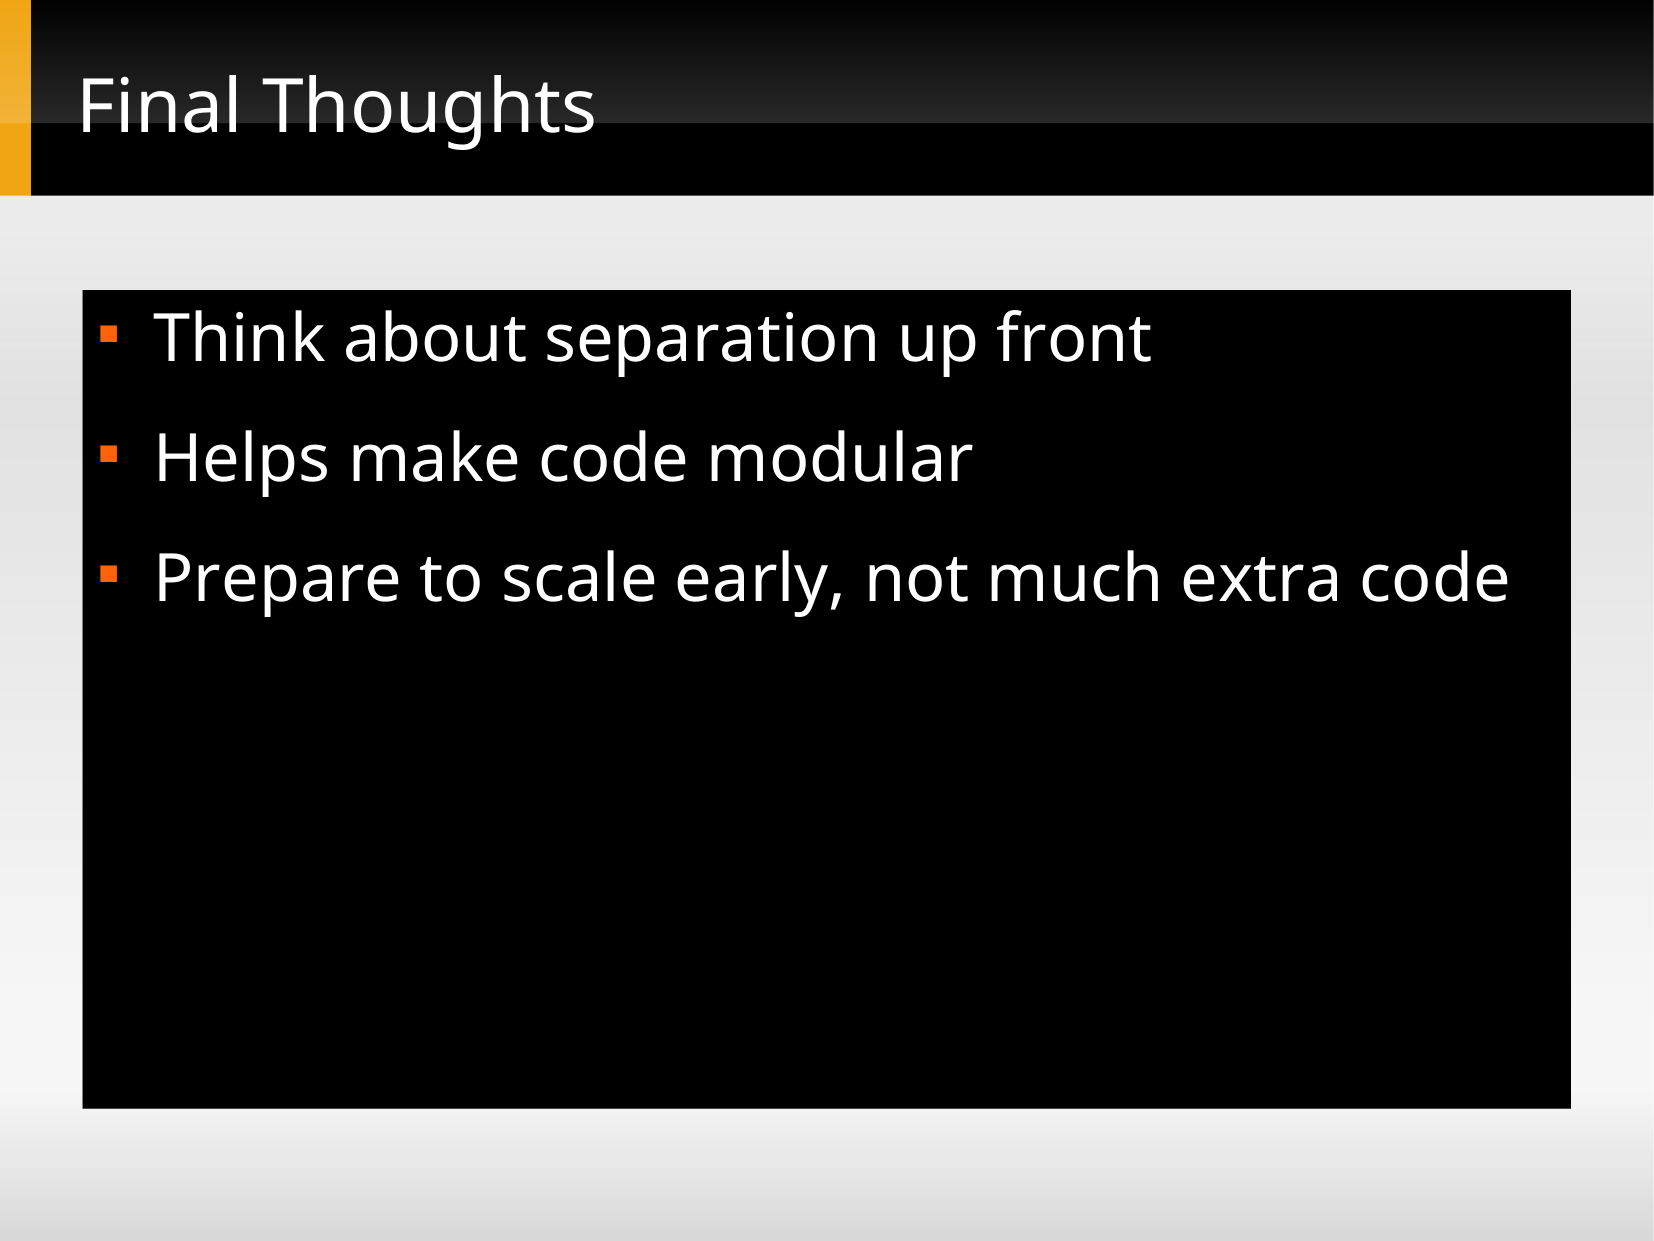

# Final Thoughts
Think about separation up front
Helps make code modular
Prepare to scale early, not much extra code